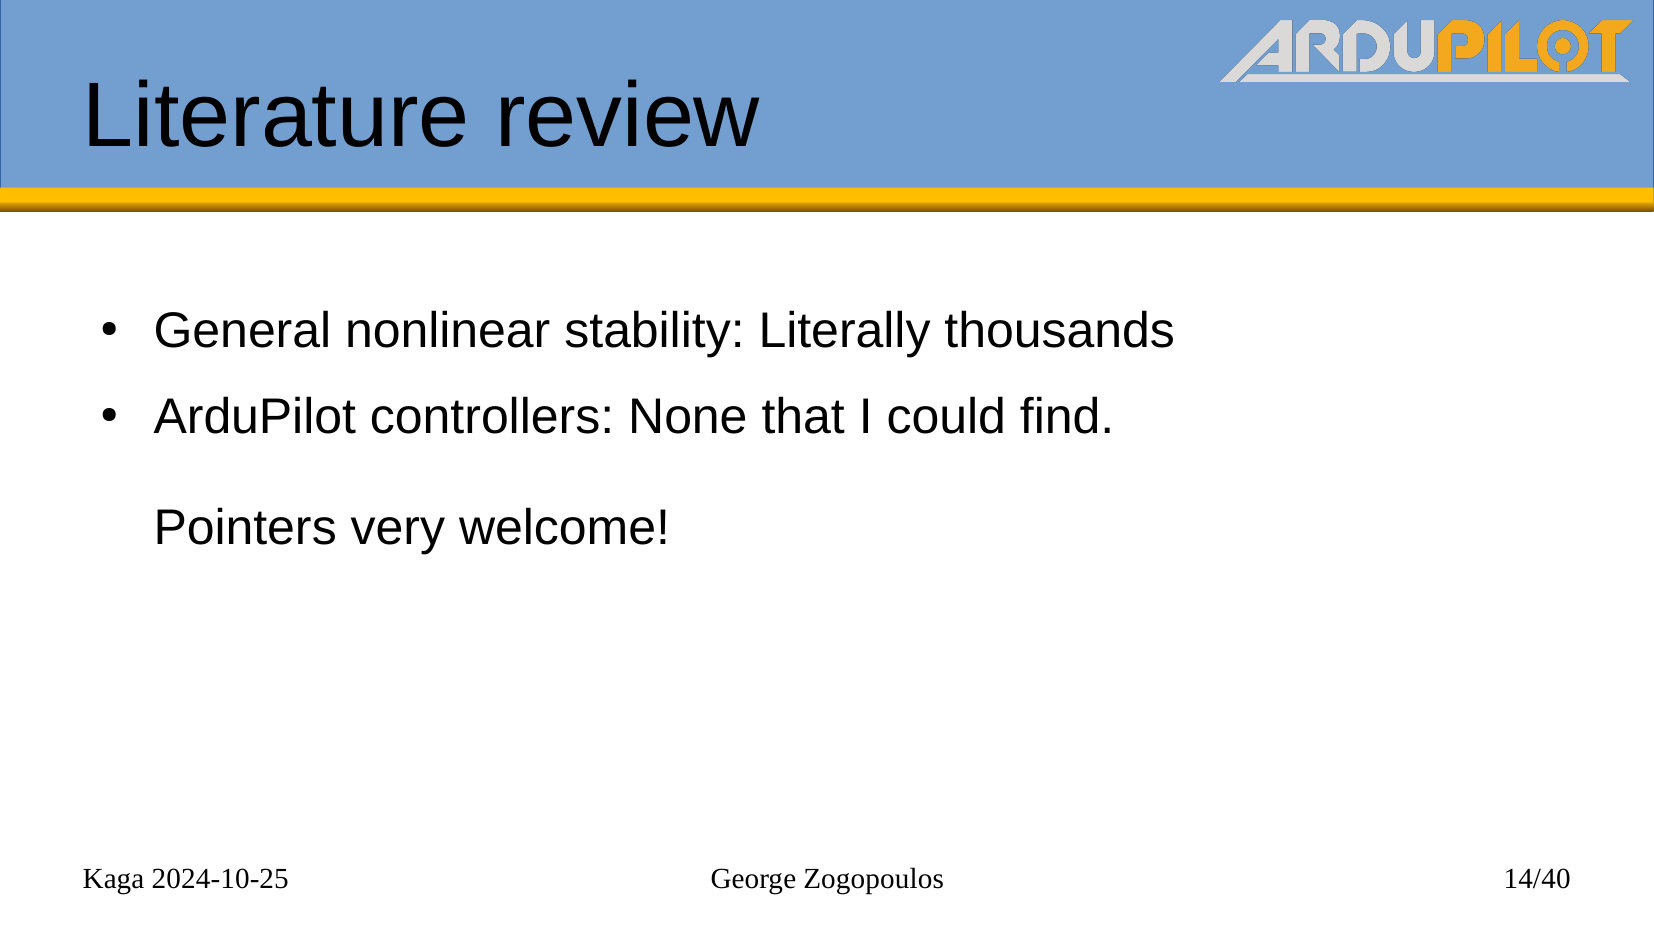

# Literature review
General nonlinear stability: Literally thousands
ArduPilot controllers: None that I could find.
Pointers very welcome!
Kaga 2024-10-25
George Zogopoulos
14